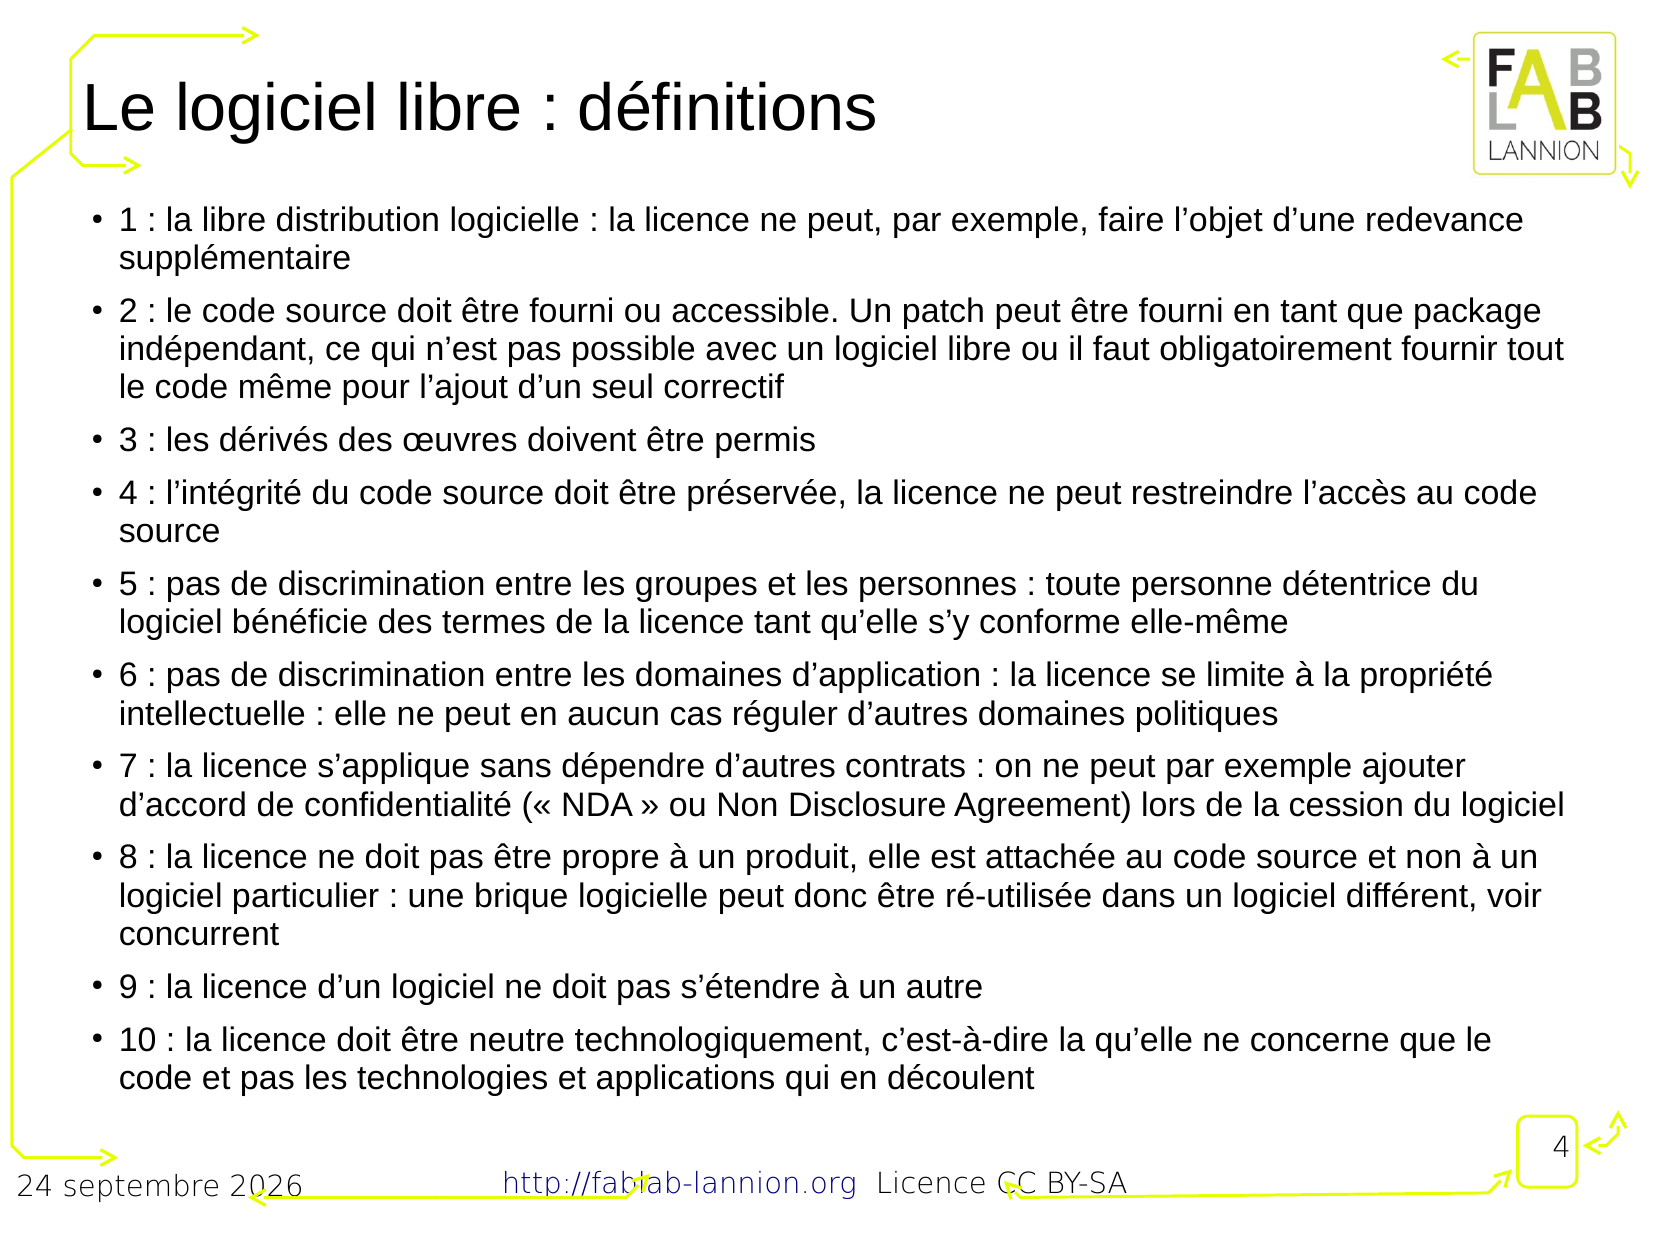

# Le logiciel libre : définitions
1 : la libre distribution logicielle : la licence ne peut, par exemple, faire l’objet d’une redevance supplémentaire
2 : le code source doit être fourni ou accessible. Un patch peut être fourni en tant que package indépendant, ce qui n’est pas possible avec un logiciel libre ou il faut obligatoirement fournir tout le code même pour l’ajout d’un seul correctif
3 : les dérivés des œuvres doivent être permis
4 : l’intégrité du code source doit être préservée, la licence ne peut restreindre l’accès au code source
5 : pas de discrimination entre les groupes et les personnes : toute personne détentrice du logiciel bénéficie des termes de la licence tant qu’elle s’y conforme elle-même
6 : pas de discrimination entre les domaines d’application : la licence se limite à la propriété intellectuelle : elle ne peut en aucun cas réguler d’autres domaines politiques
7 : la licence s’applique sans dépendre d’autres contrats : on ne peut par exemple ajouter d’accord de confidentialité (« NDA » ou Non Disclosure Agreement) lors de la cession du logiciel
8 : la licence ne doit pas être propre à un produit, elle est attachée au code source et non à un logiciel particulier : une brique logicielle peut donc être ré-utilisée dans un logiciel différent, voir concurrent
9 : la licence d’un logiciel ne doit pas s’étendre à un autre
10 : la licence doit être neutre technologiquement, c’est-à-dire la qu’elle ne concerne que le code et pas les technologies et applications qui en découlent
4